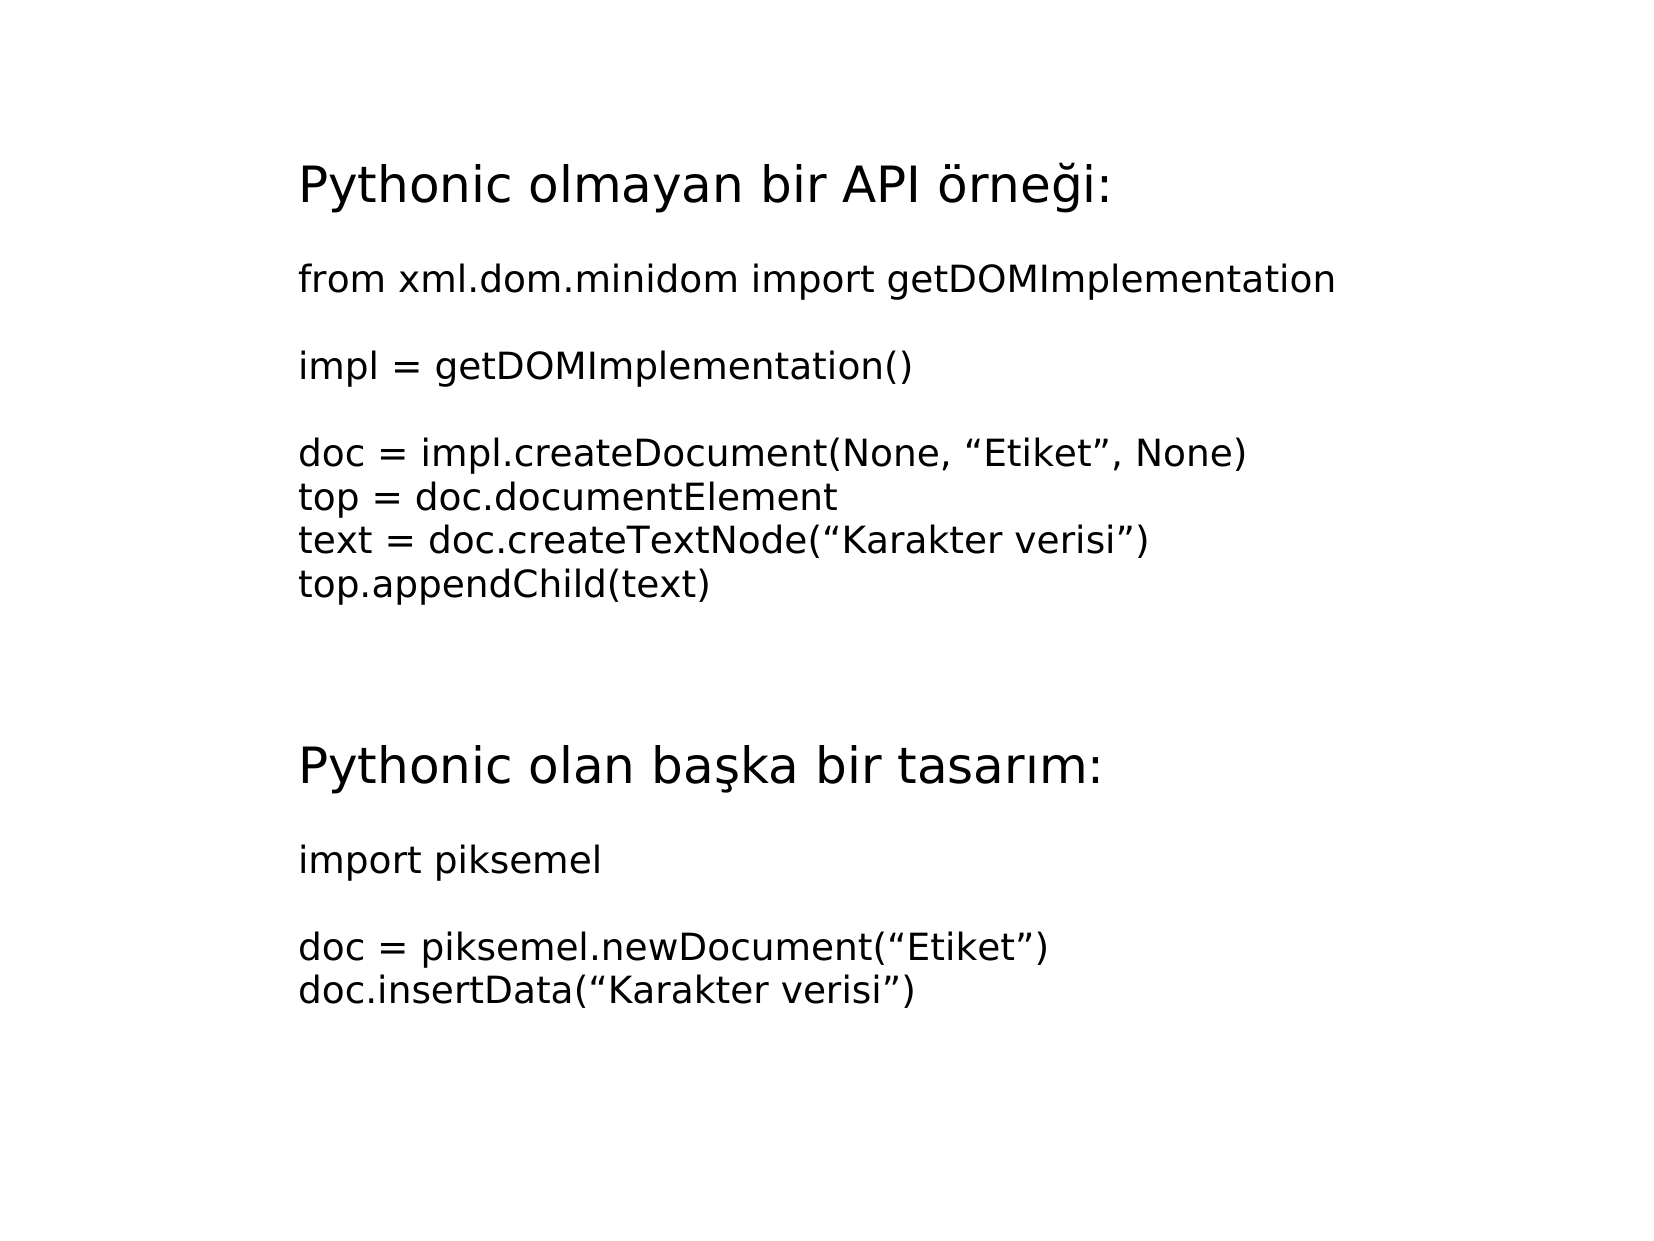

Pythonic olmayan bir API örneği:
from xml.dom.minidom import getDOMImplementation
impl = getDOMImplementation()
doc = impl.createDocument(None, “Etiket”, None)
top = doc.documentElement
text = doc.createTextNode(“Karakter verisi”)
top.appendChild(text)
Pythonic olan başka bir tasarım:
import piksemel
doc = piksemel.newDocument(“Etiket”)
doc.insertData(“Karakter verisi”)